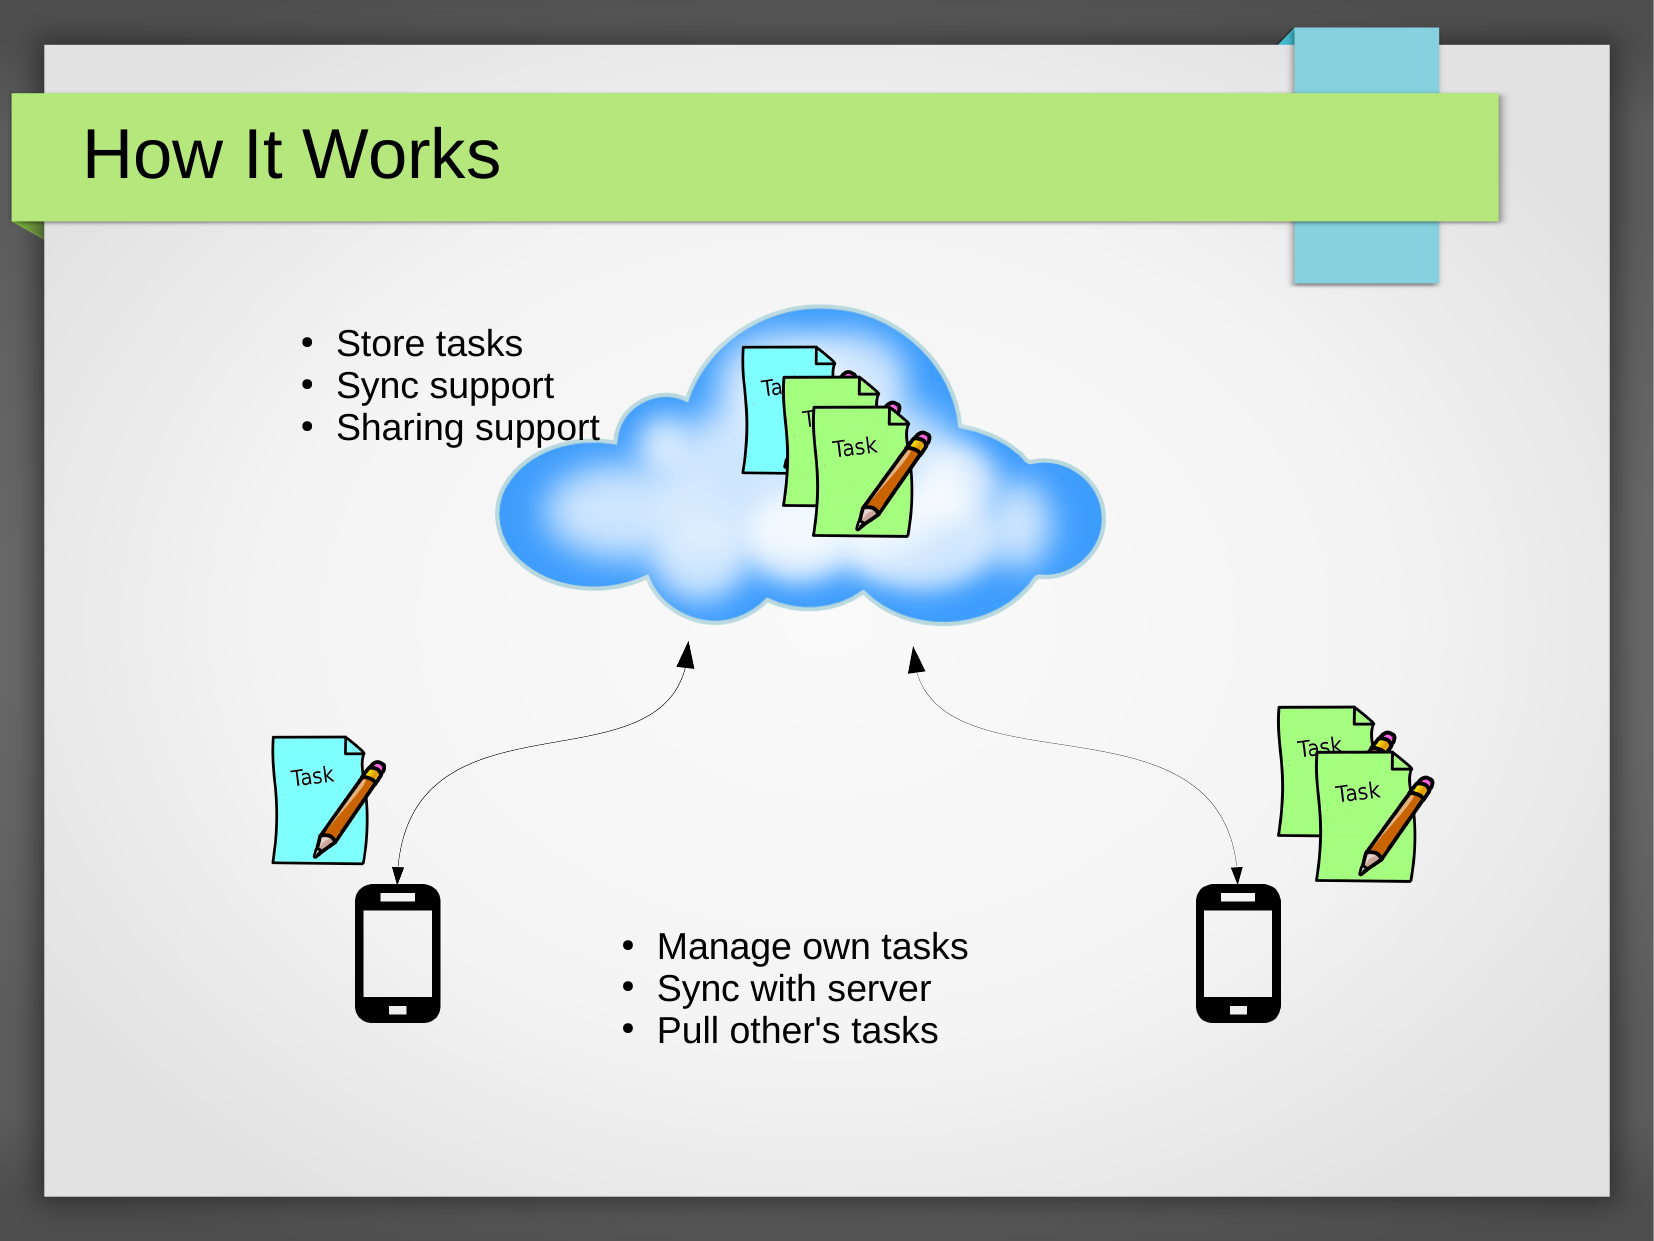

# How It Works
Store tasks
Sync support
Sharing support
Manage own tasks
Sync with server
Pull other's tasks